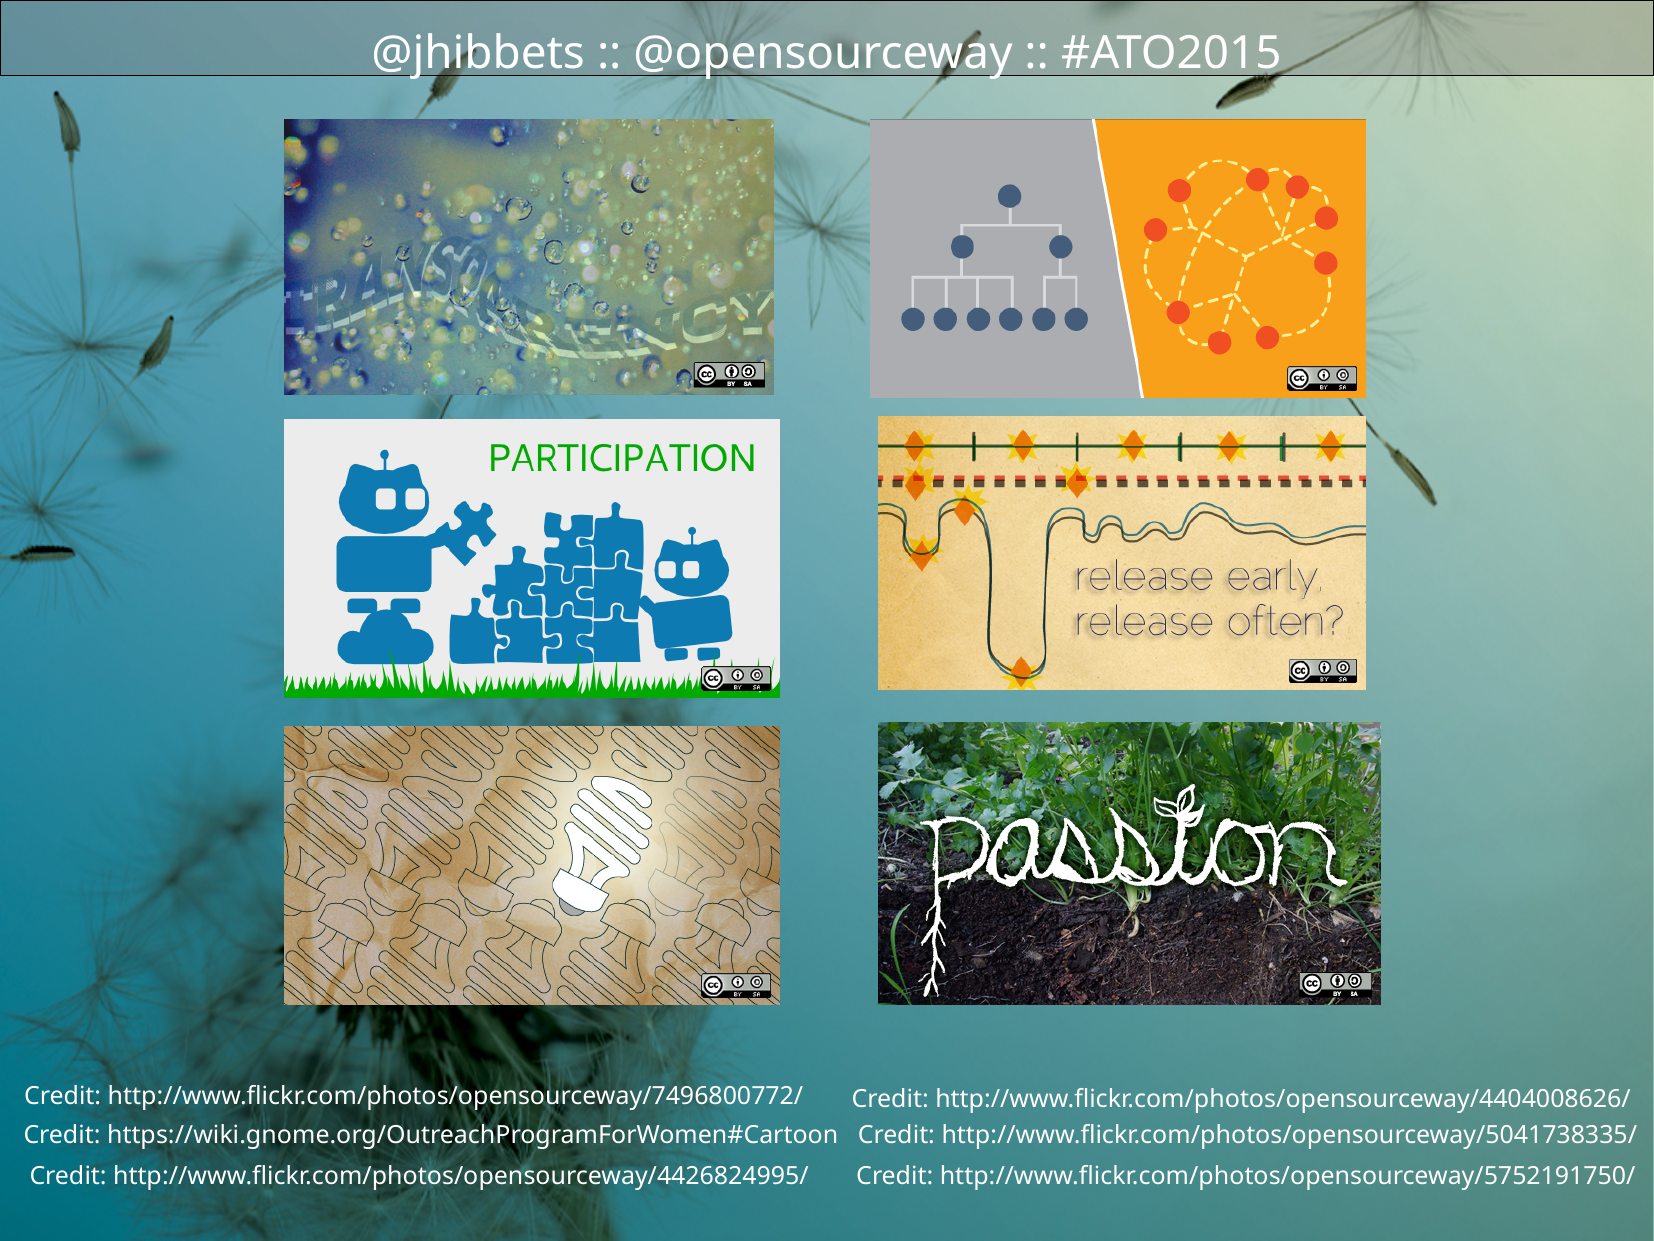

Credit: http://www.flickr.com/photos/opensourceway/7496800772/
Credit: http://www.flickr.com/photos/opensourceway/4404008626/
Credit: https://wiki.gnome.org/OutreachProgramForWomen#Cartoon
Credit: http://www.flickr.com/photos/opensourceway/5041738335/
Credit: http://www.flickr.com/photos/opensourceway/4426824995/
Credit: http://www.flickr.com/photos/opensourceway/5752191750/